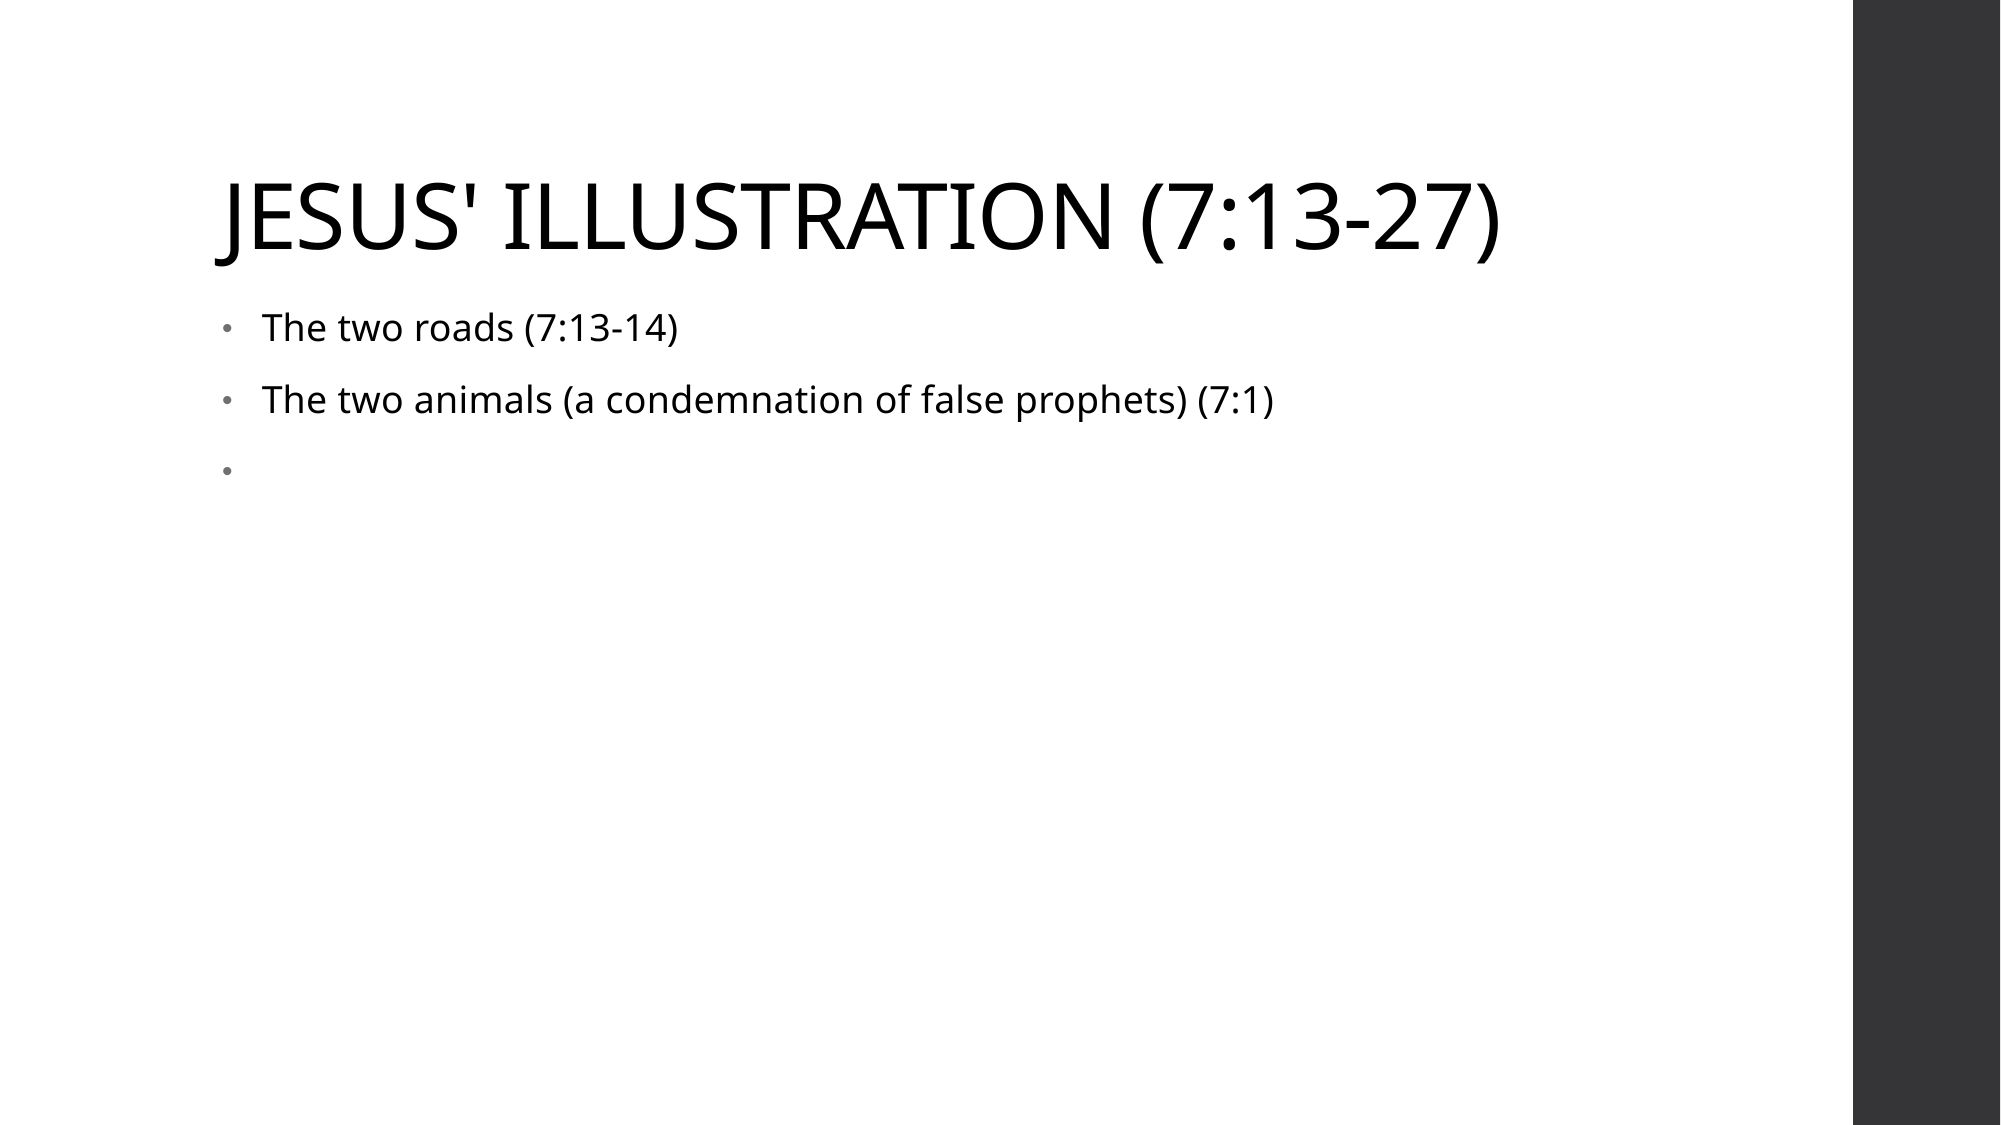

# JESUS' ILLUSTRATION (7:13-27)
 The two roads (7:13-14)
 The two animals (a condemnation of false prophets) (7:1)